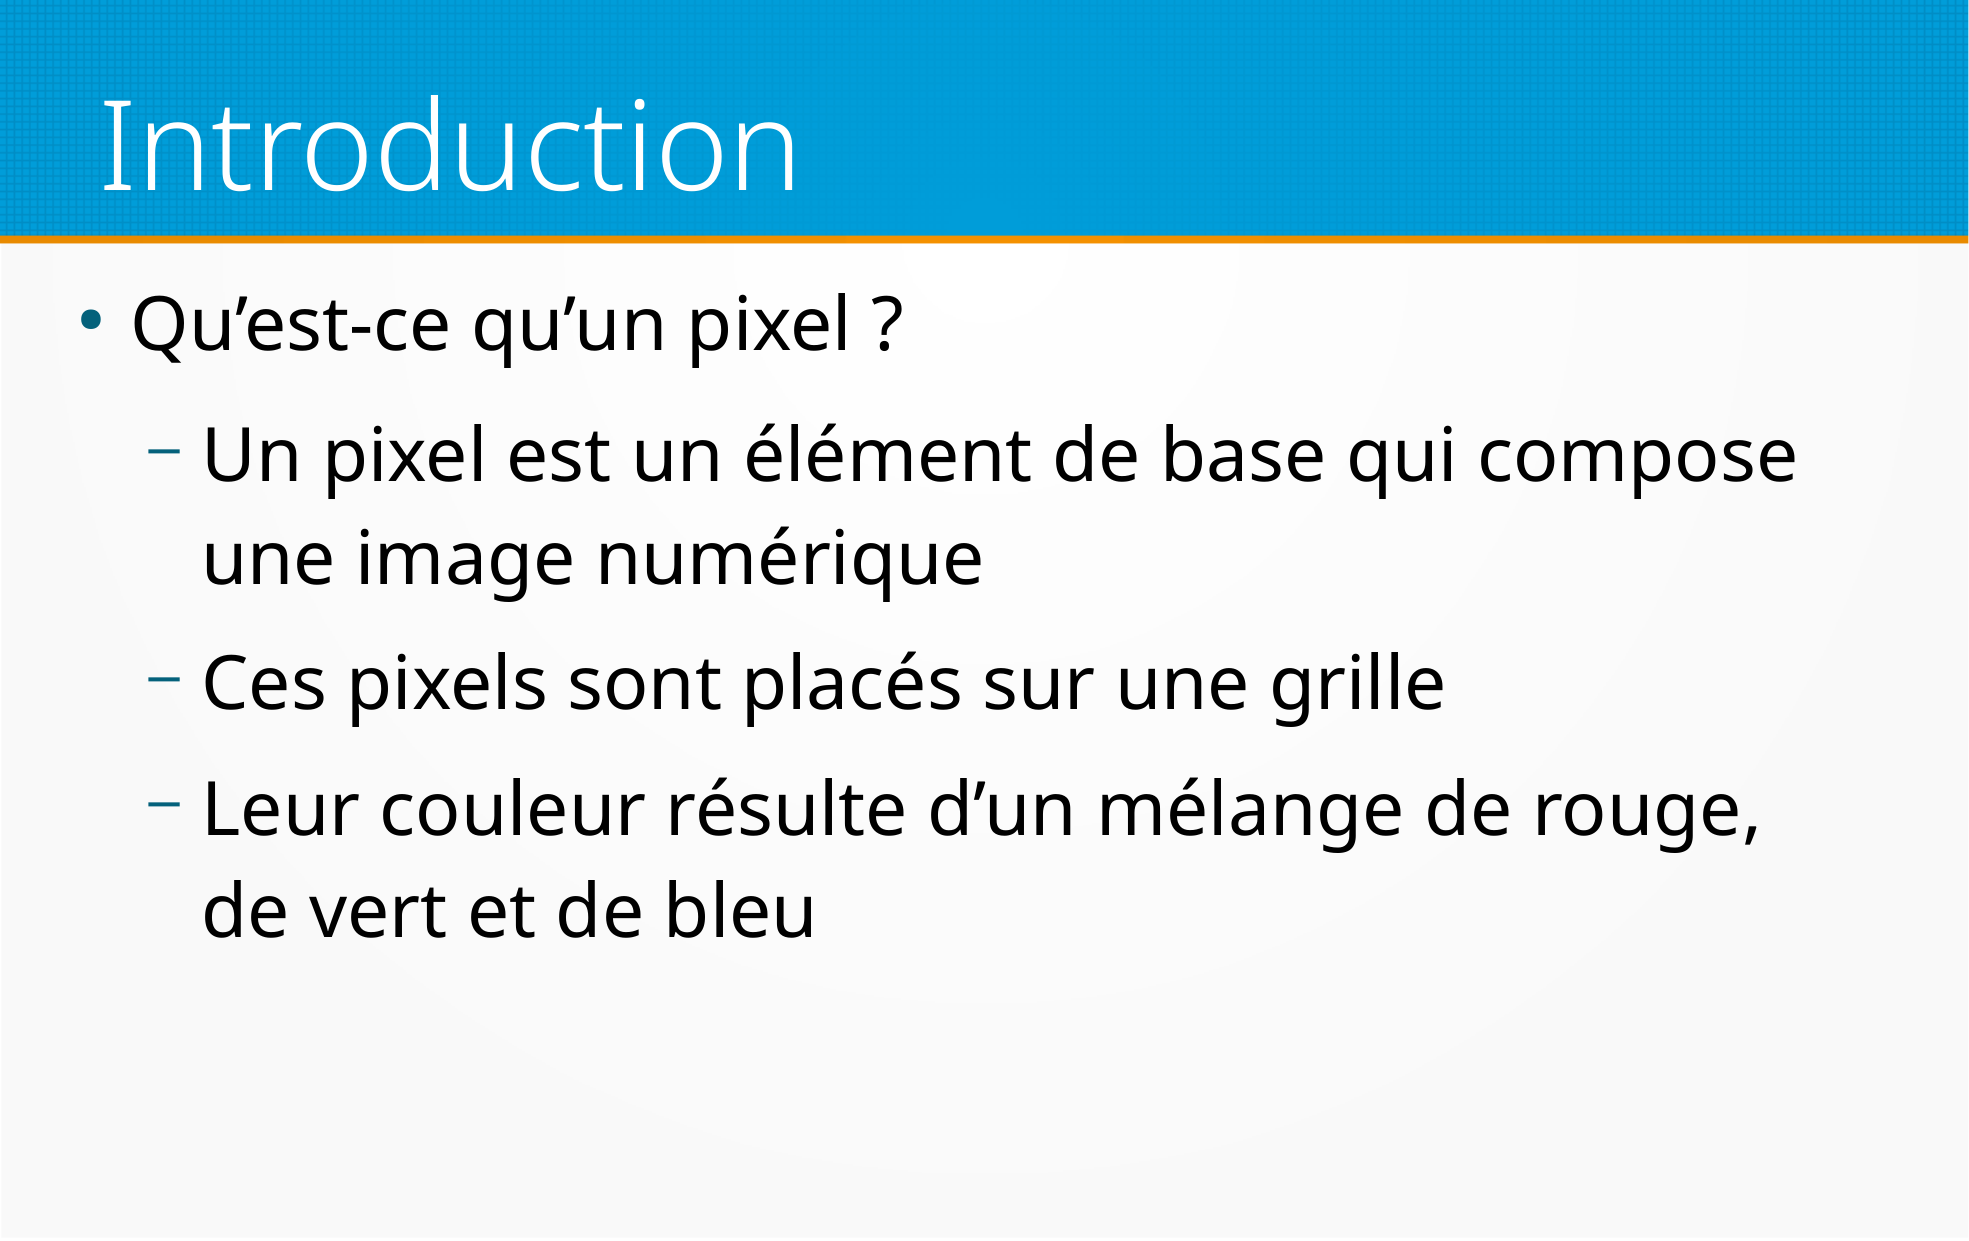

# Introduction
Qu’est-ce qu’un pixel ?
Un pixel est un élément de base qui compose une image numérique
Ces pixels sont placés sur une grille
Leur couleur résulte d’un mélange de rouge, de vert et de bleu